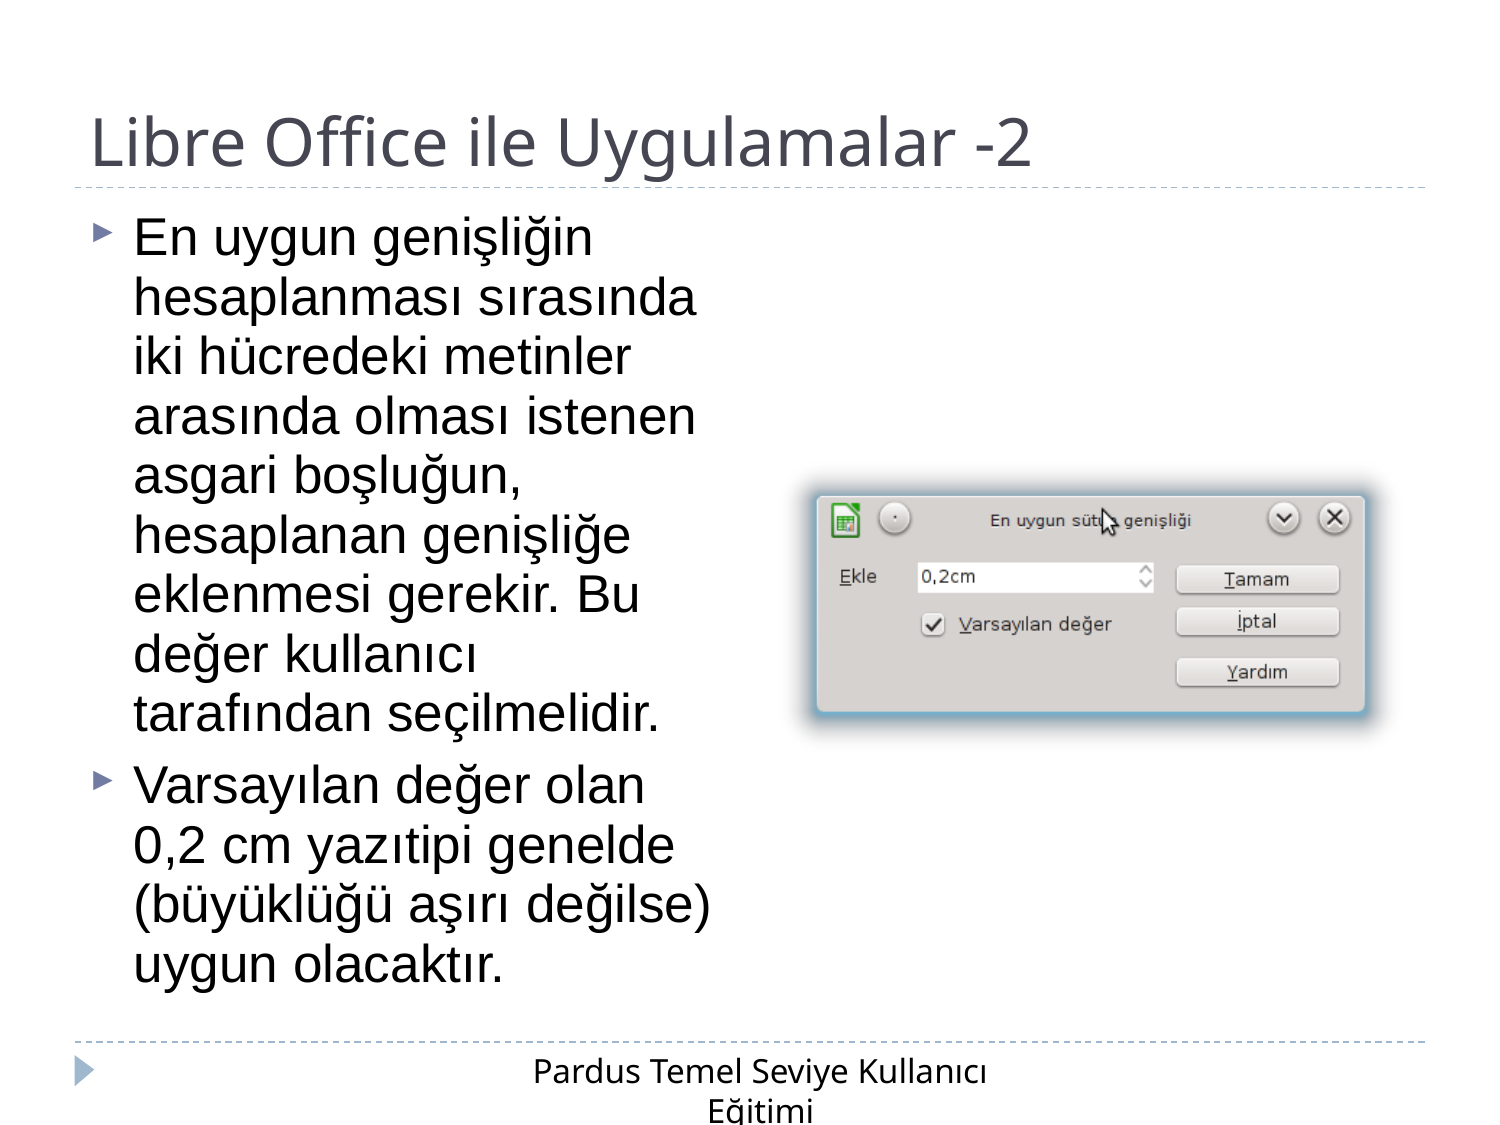

# Libre Office ile Uygulamalar -2
En uygun genişliğin hesaplanması sırasında iki hücredeki metinler arasında olması istenen asgari boşluğun, hesaplanan genişliğe eklenmesi gerekir. Bu değer kullanıcı tarafından seçilmelidir.
Varsayılan değer olan 0,2 cm yazıtipi genelde (büyüklüğü aşırı değilse) uygun olacaktır.